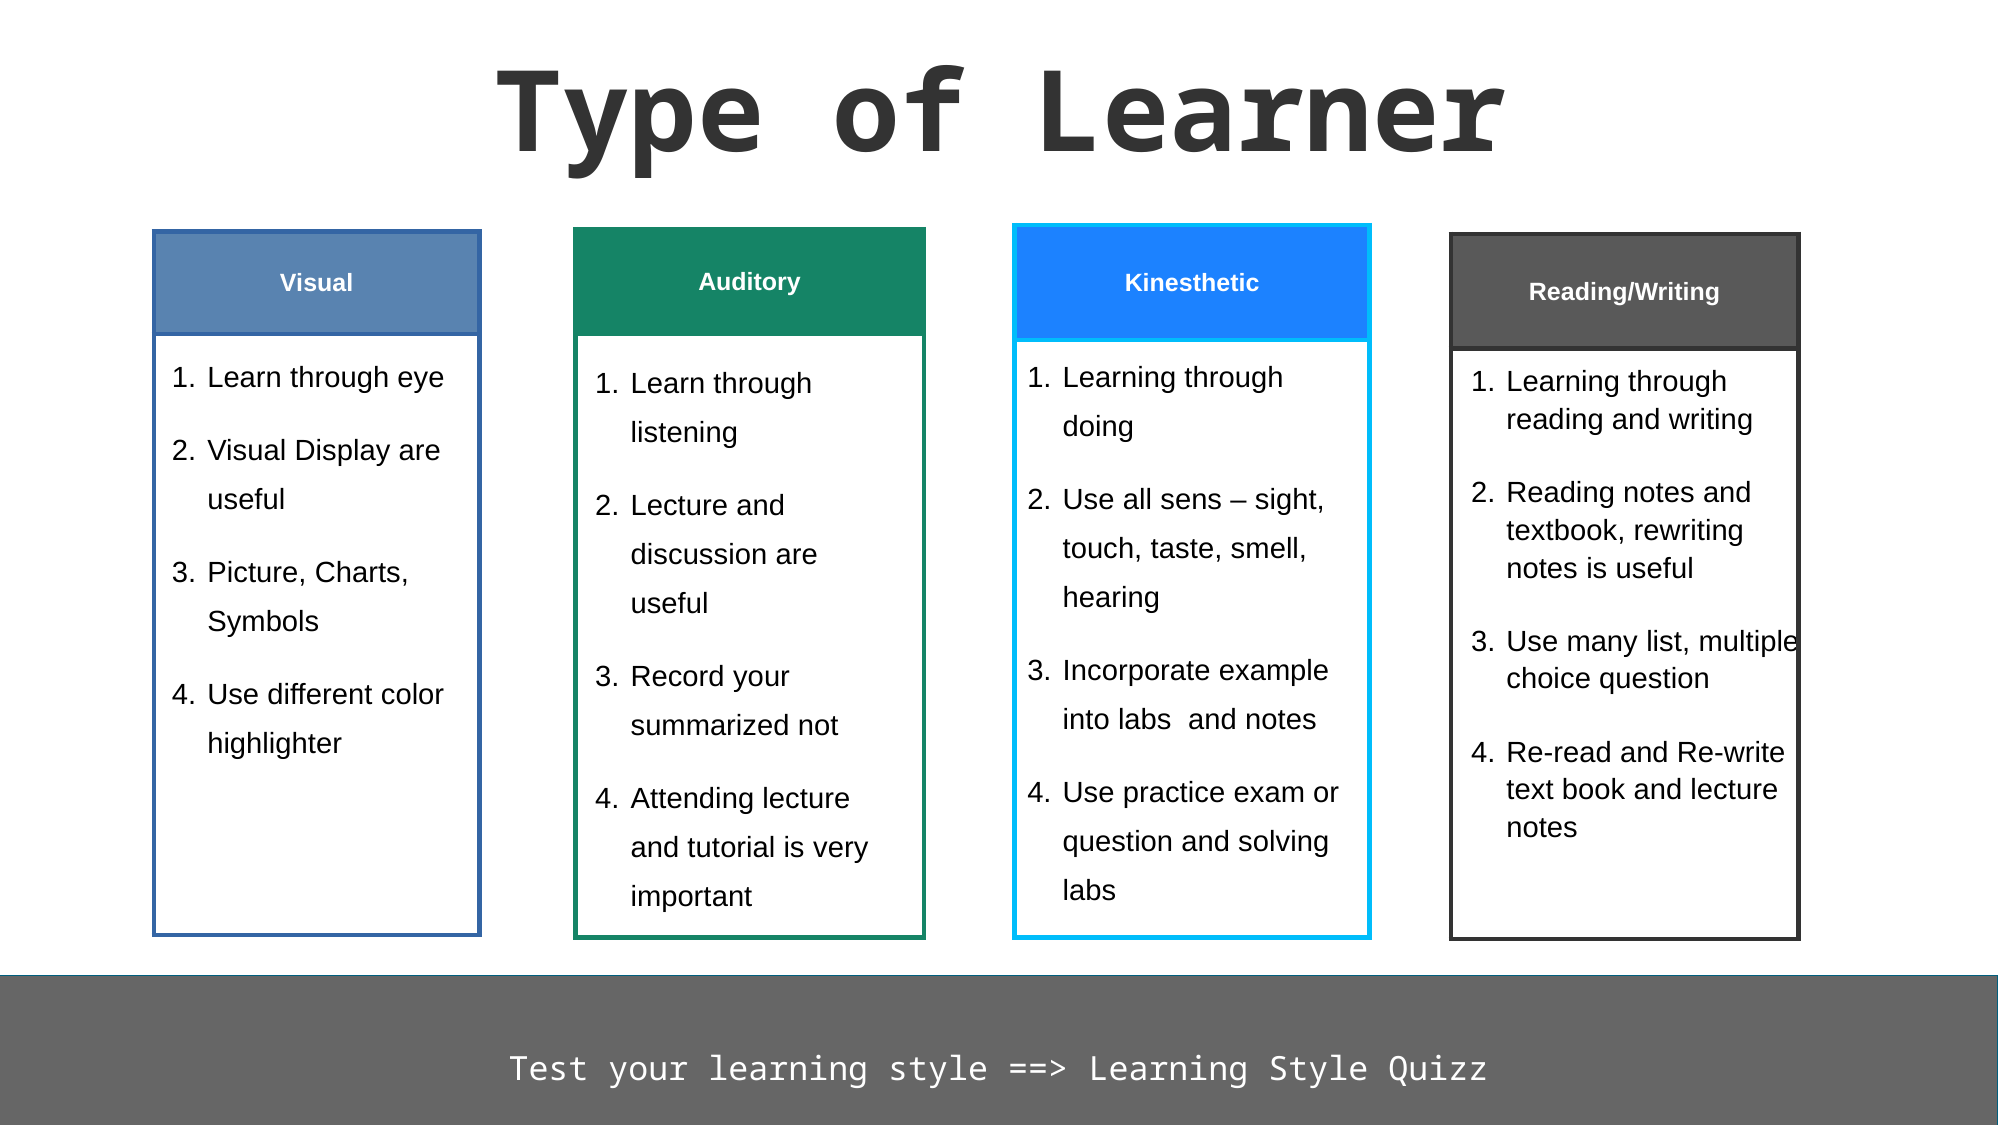

# Type of Learner
| Kinesthetic |
| --- |
| |
| Auditory |
| --- |
| |
| Visual |
| --- |
| |
| Reading/Writing |
| --- |
| |
Learning through doing
Use all sens – sight, touch, taste, smell, hearing
Incorporate example into labs and notes
Use practice exam or question and solving labs
Learn through eye
Visual Display are useful
Picture, Charts, Symbols
Use different color highlighter
Learn through listening
Lecture and discussion are useful
Record your summarized not
Attending lecture and tutorial is very important
Learning through reading and writing
Reading notes and textbook, rewriting notes is useful
Use many list, multiple choice question
Re-read and Re-write text book and lecture notes
Test your learning style ==> Learning Style Quizz